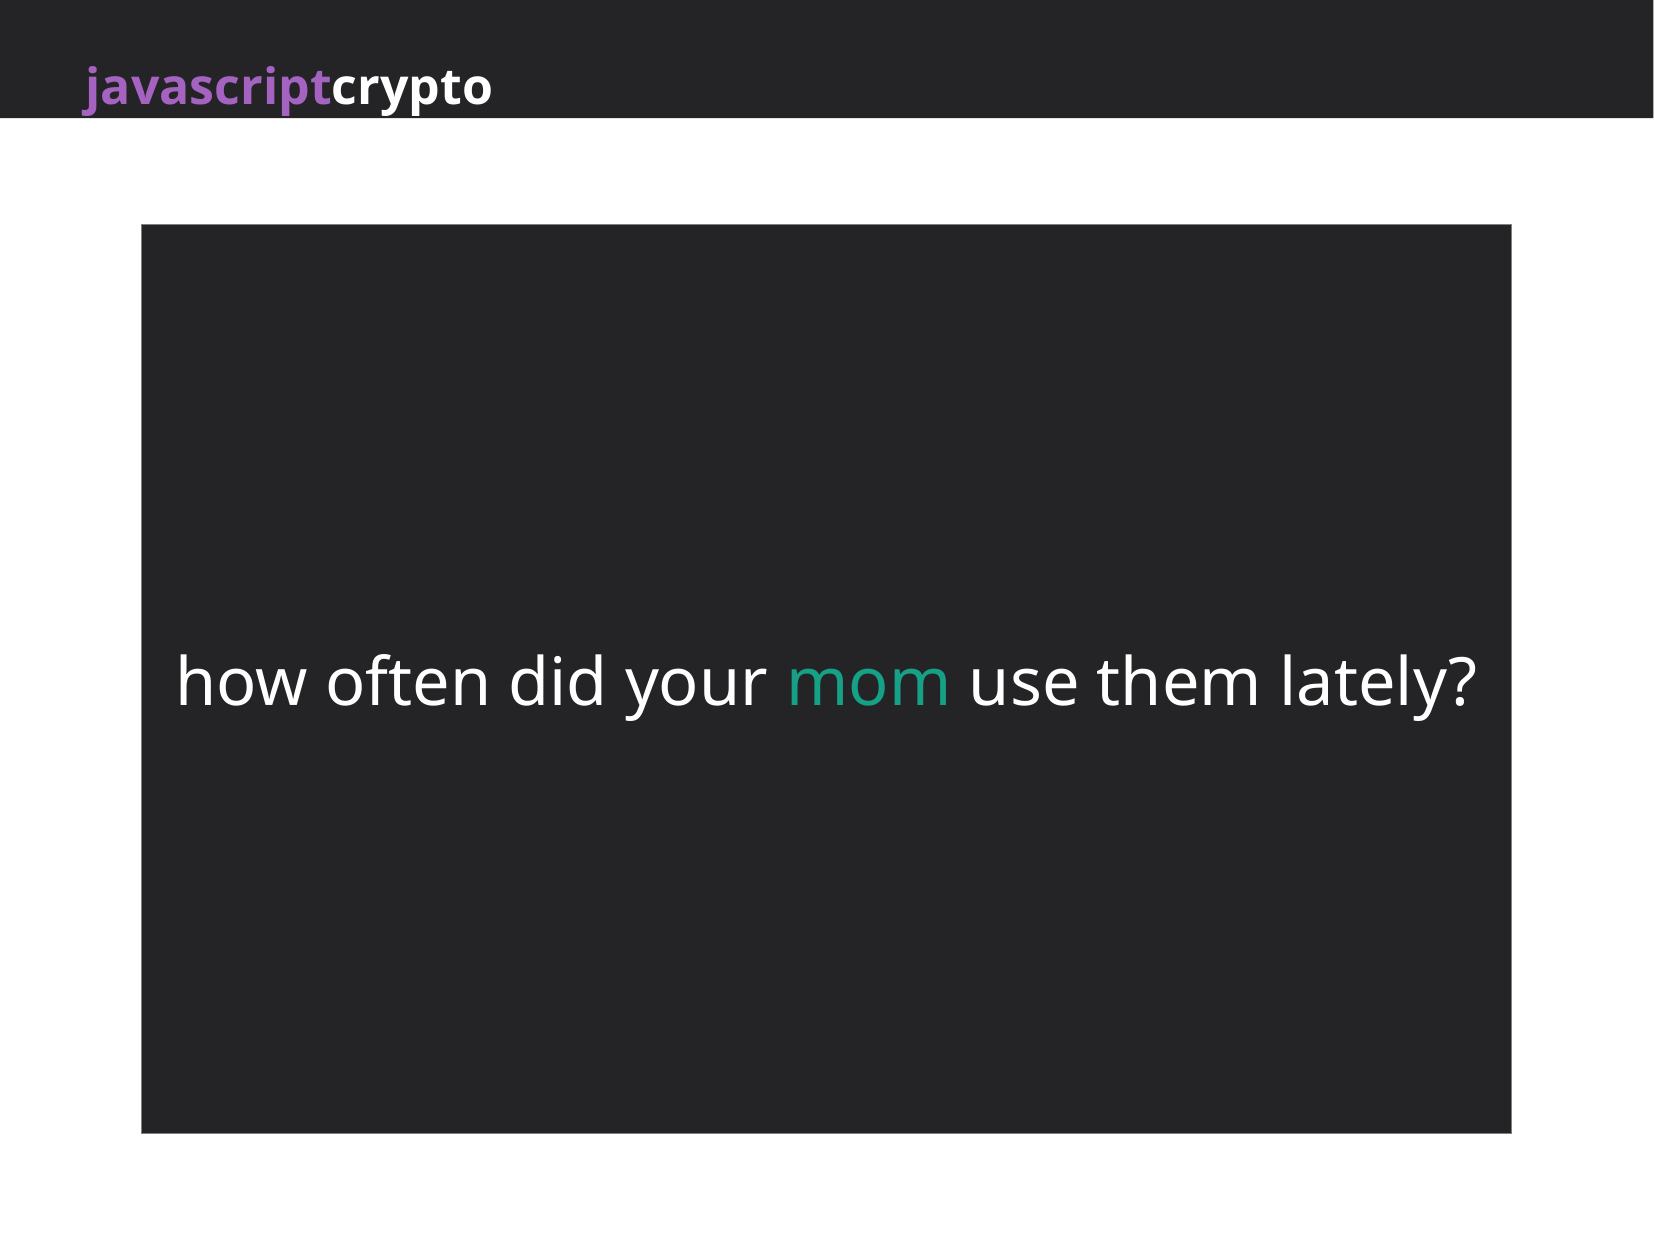

javascriptcrypto
how often did your mom use them lately?